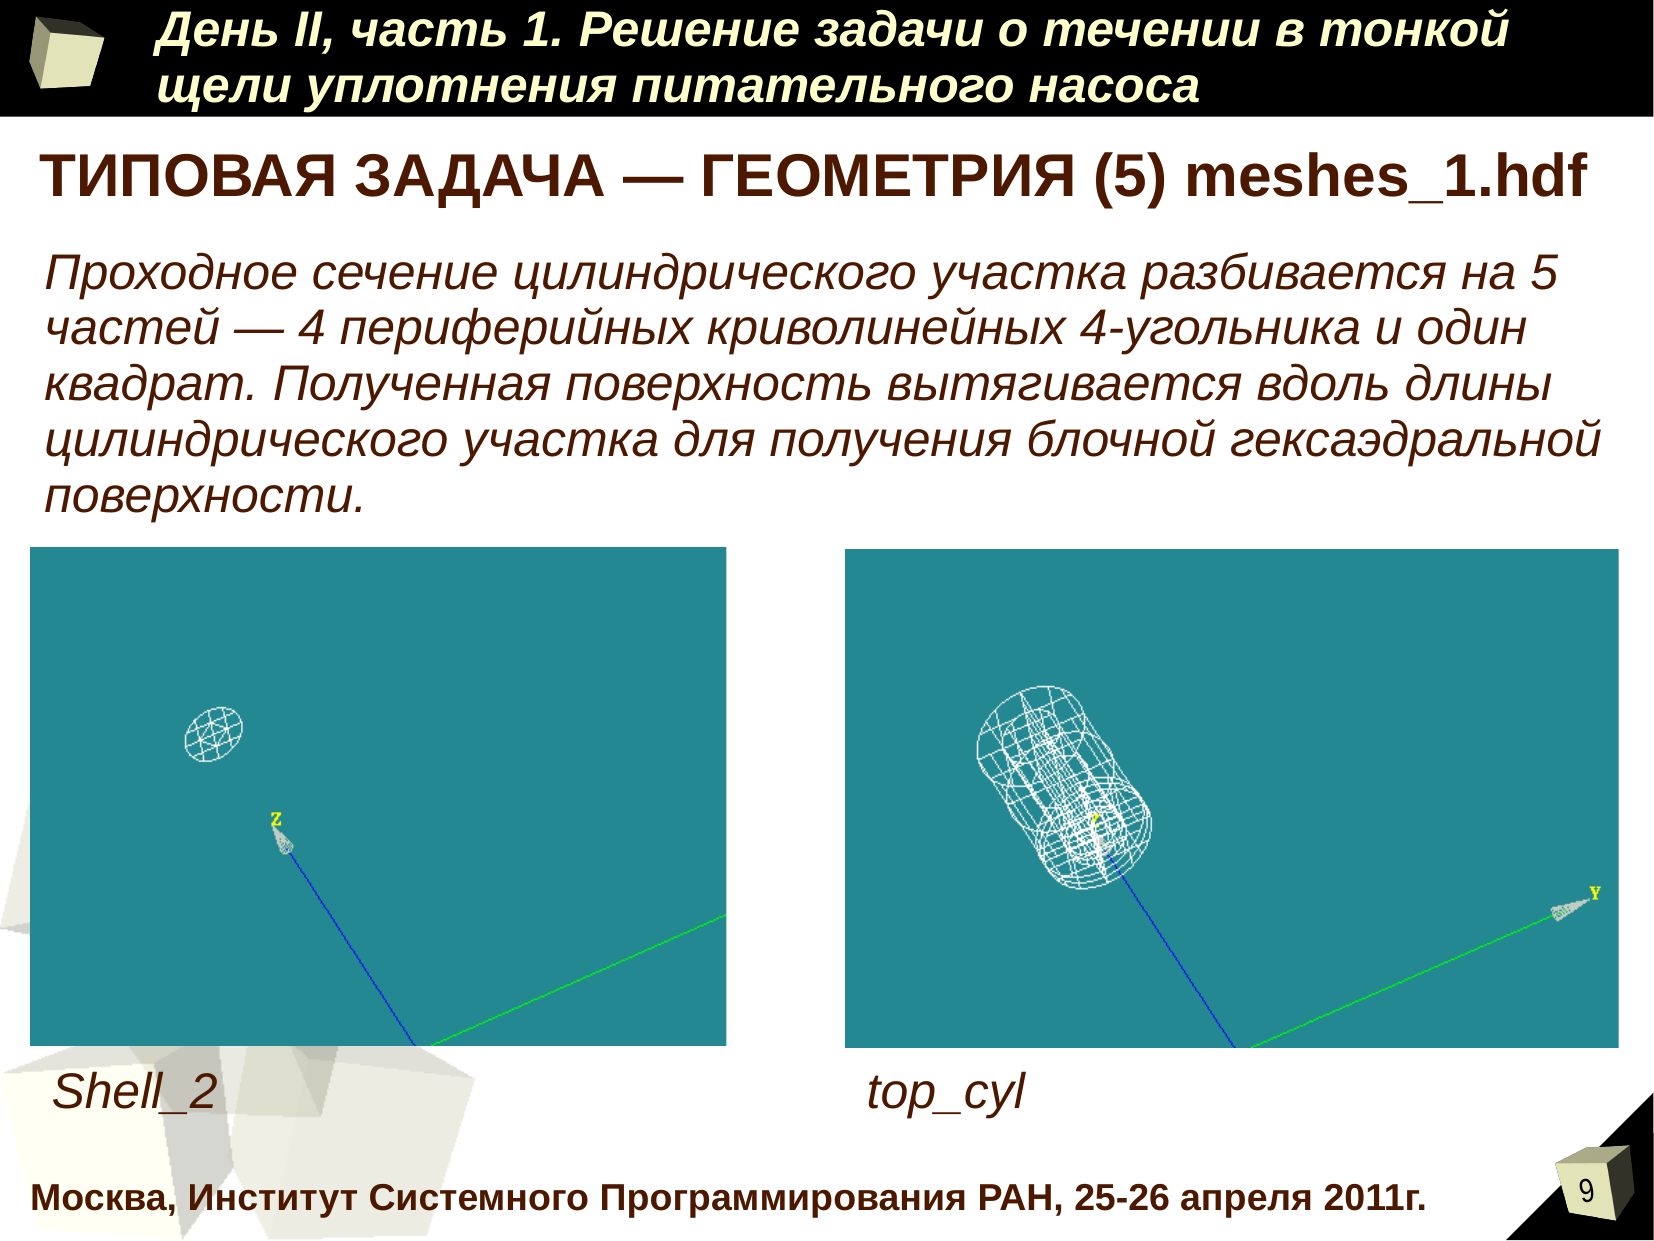

ТИПОВАЯ ЗАДАЧА — ГЕОМЕТРИЯ (5) meshes_1.hdf
Проходное сечение цилиндрического участка разбивается на 5 частей — 4 периферийных криволинейных 4-угольника и один квадрат. Полученная поверхность вытягивается вдоль длины цилиндрического участка для получения блочной гексаэдральной поверхности.
Shell_2
top_cyl